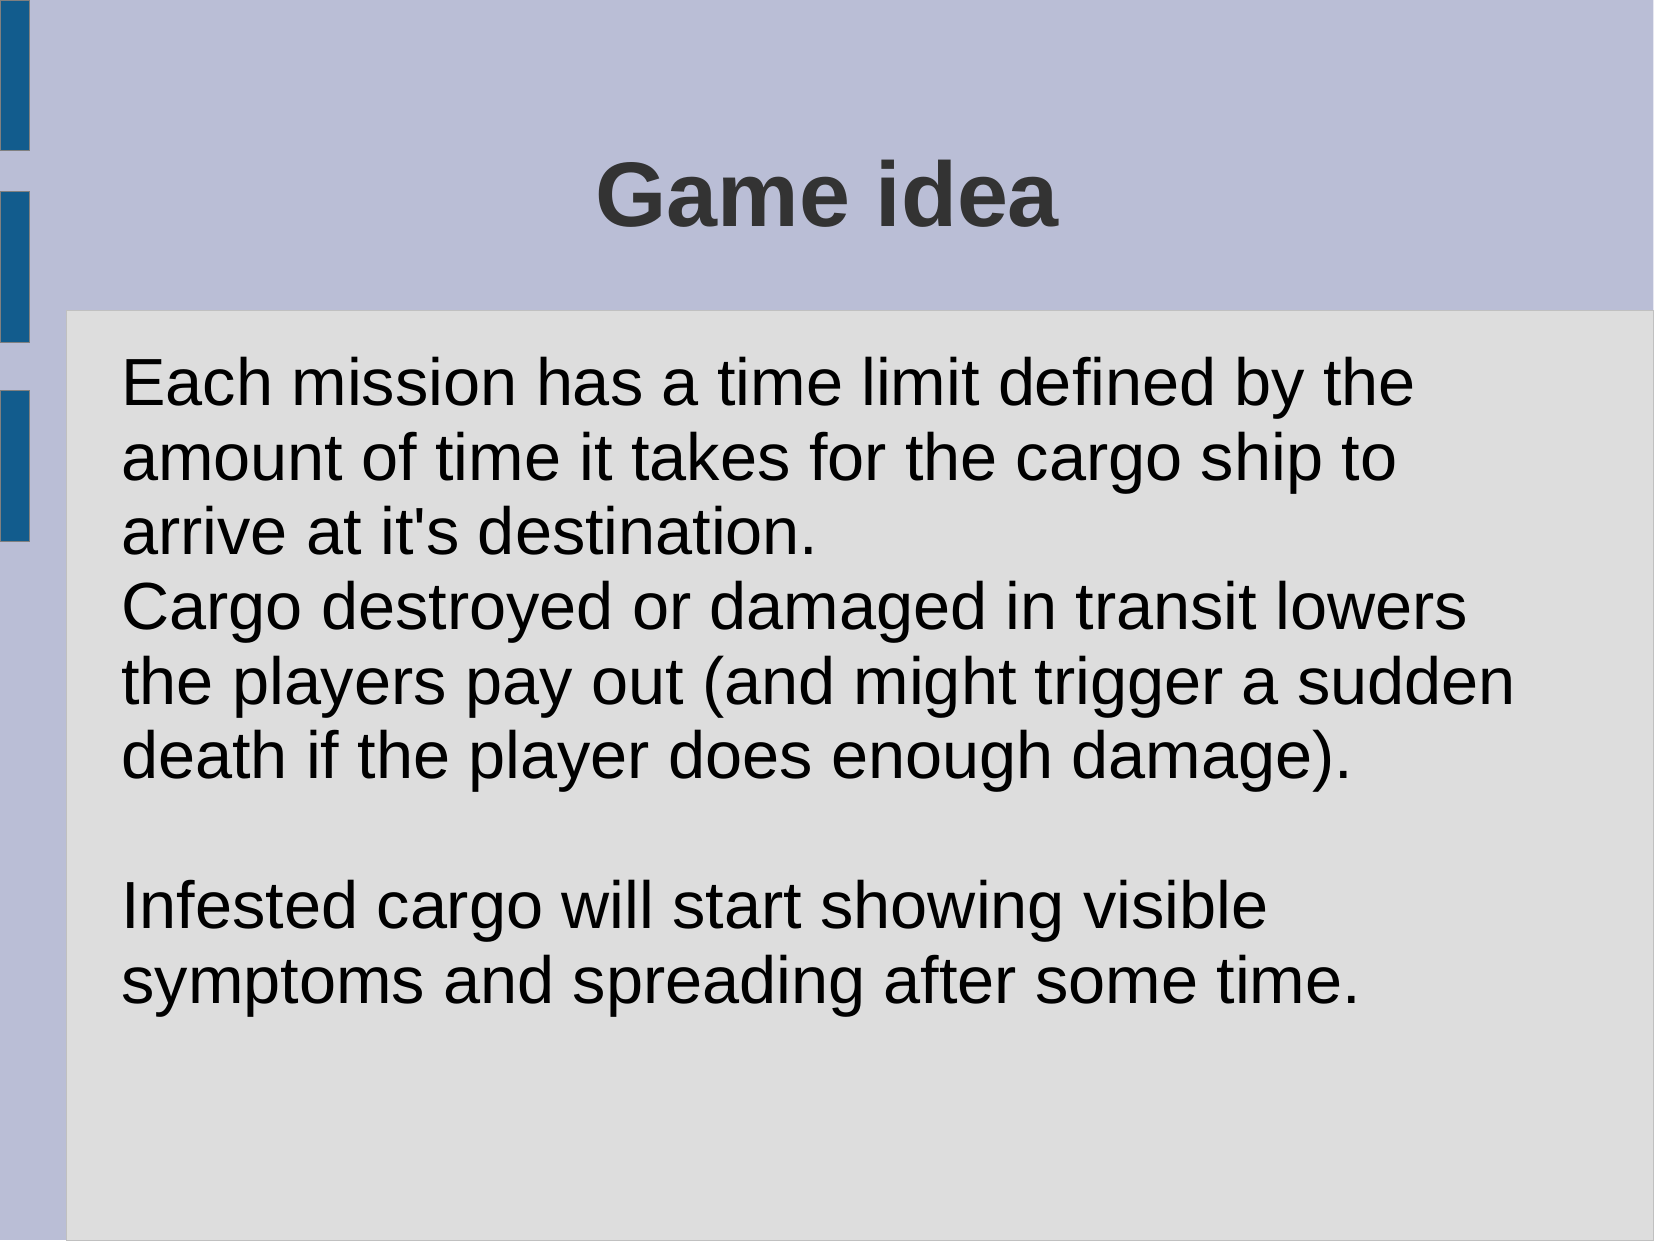

# Game idea
Each mission has a time limit defined by the amount of time it takes for the cargo ship to arrive at it's destination.
Cargo destroyed or damaged in transit lowers the players pay out (and might trigger a sudden death if the player does enough damage).
Infested cargo will start showing visible symptoms and spreading after some time.